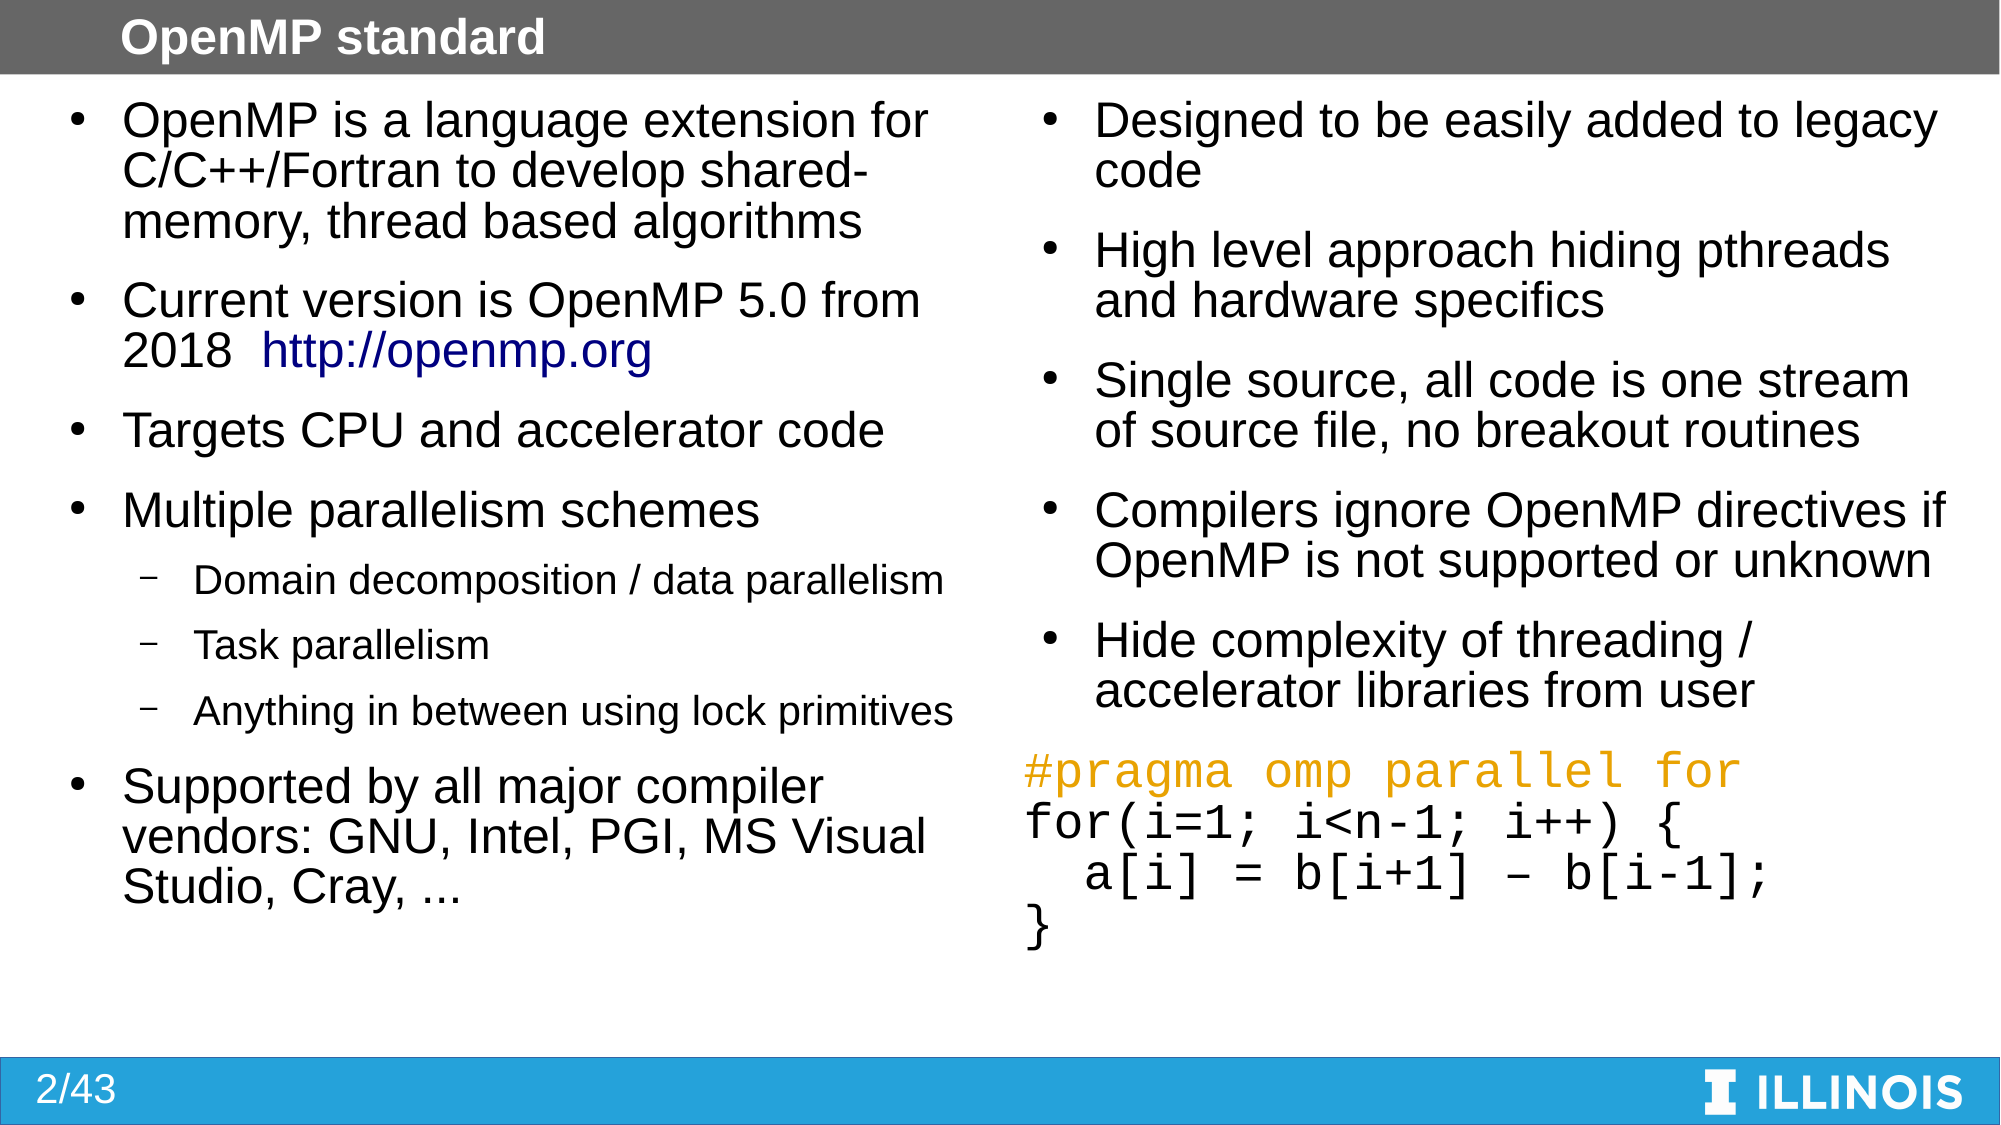

# OpenMP standard
OpenMP is a language extension for C/C++/Fortran to develop shared-memory, thread based algorithms
Current version is OpenMP 5.0 from 2018 http://openmp.org
Targets CPU and accelerator code
Multiple parallelism schemes
Domain decomposition / data parallelism
Task parallelism
Anything in between using lock primitives
Supported by all major compiler vendors: GNU, Intel, PGI, MS Visual Studio, Cray, ...
Designed to be easily added to legacy code
High level approach hiding pthreads and hardware specifics
Single source, all code is one stream of source file, no breakout routines
Compilers ignore OpenMP directives if OpenMP is not supported or unknown
Hide complexity of threading / accelerator libraries from user
#pragma omp parallel for
for(i=1; i<n-1; i++) {
 a[i] = b[i+1] – b[i-1];
}